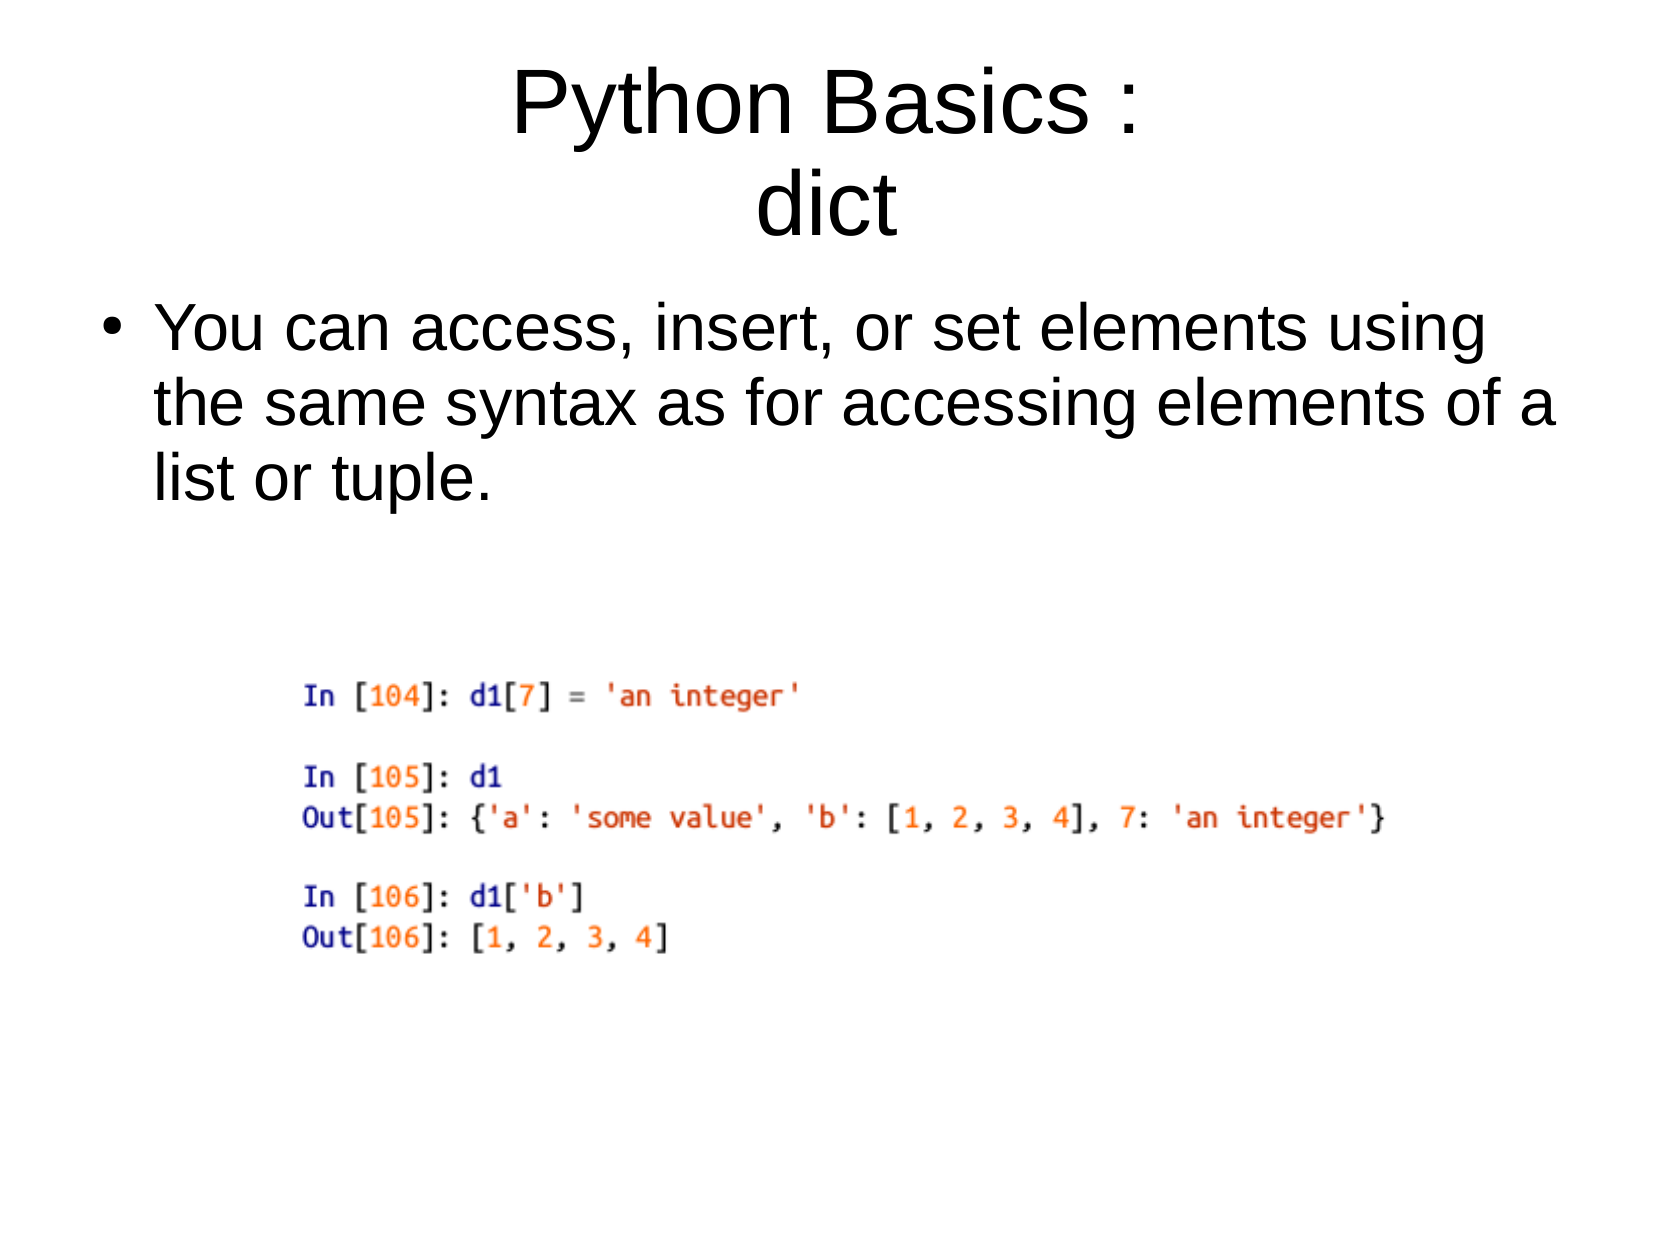

# Python Basics : dict
You can access, insert, or set elements using the same syntax as for accessing elements of a list or tuple.